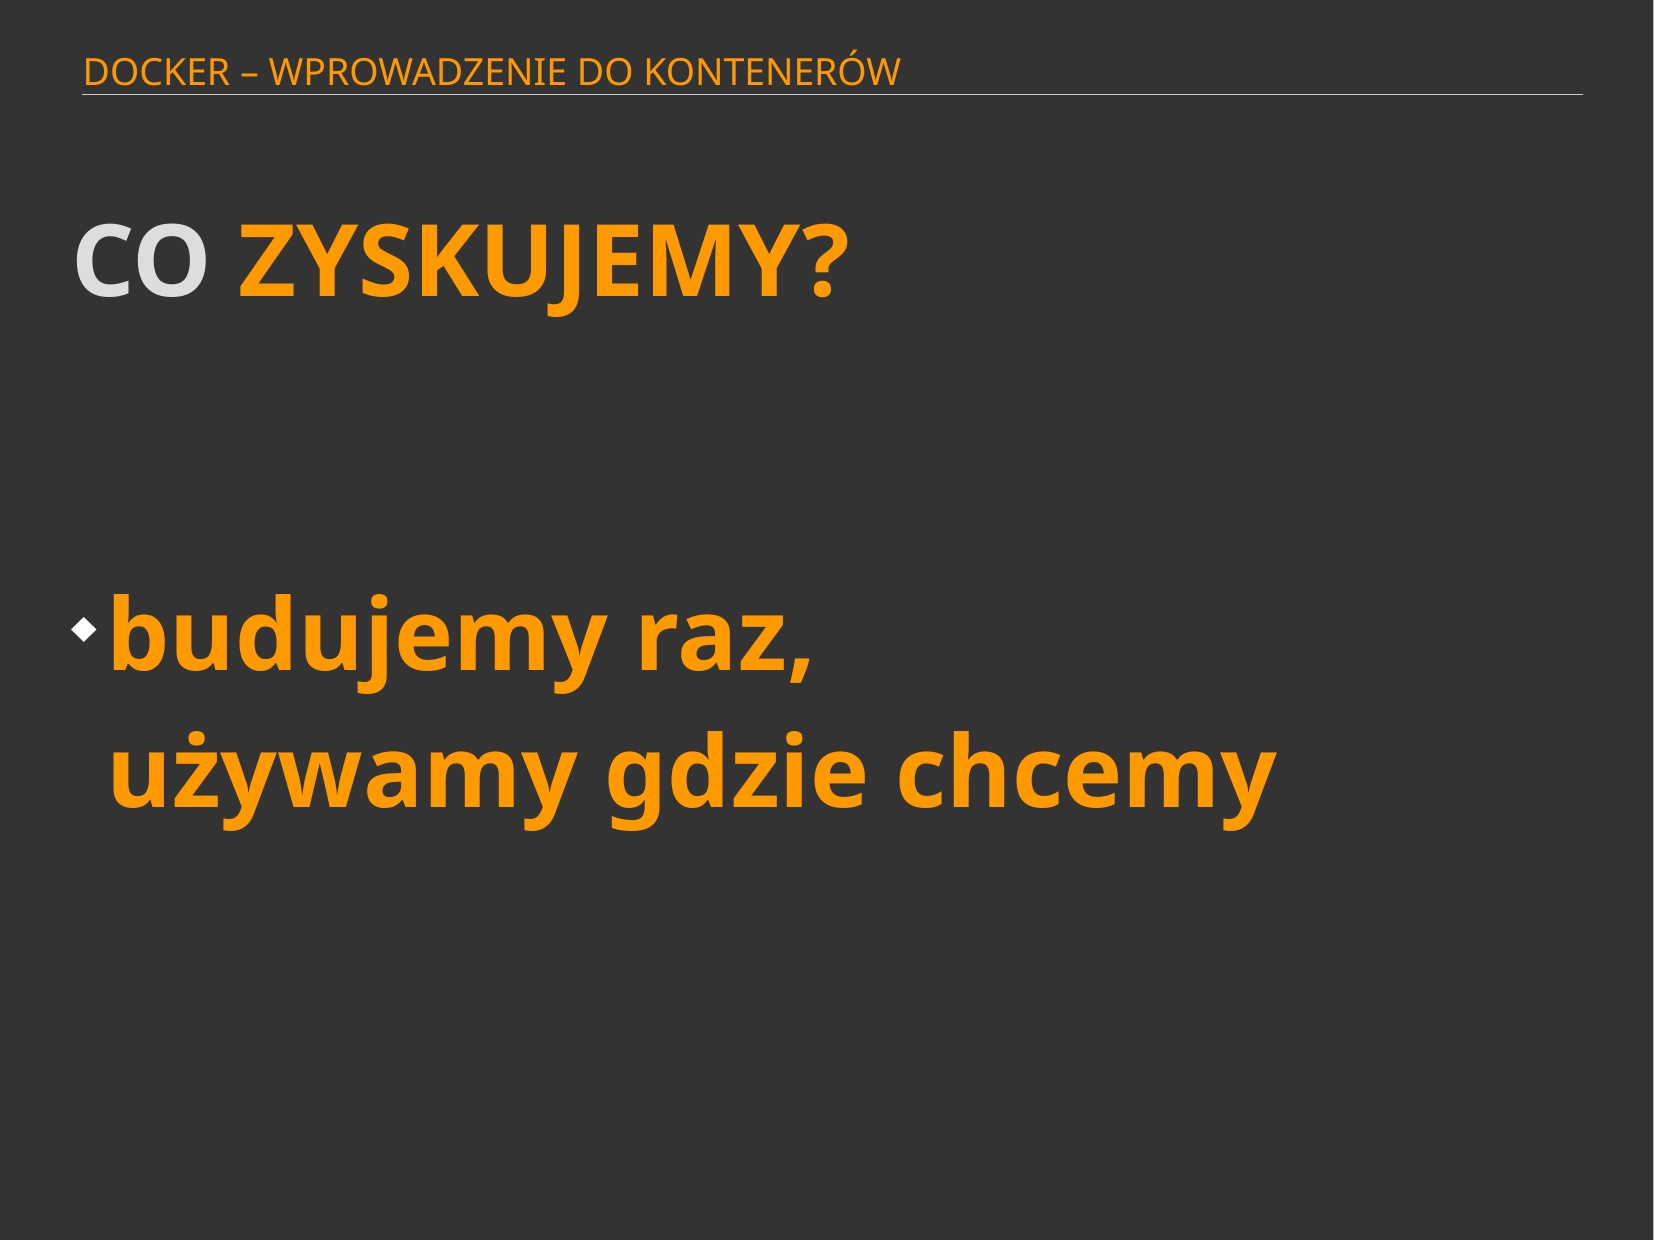

# DOCKER – WPROWADZENIE DO KONTENERÓW
CO ZYSKUJEMY?
budujemy raz,
używamy gdzie chcemy